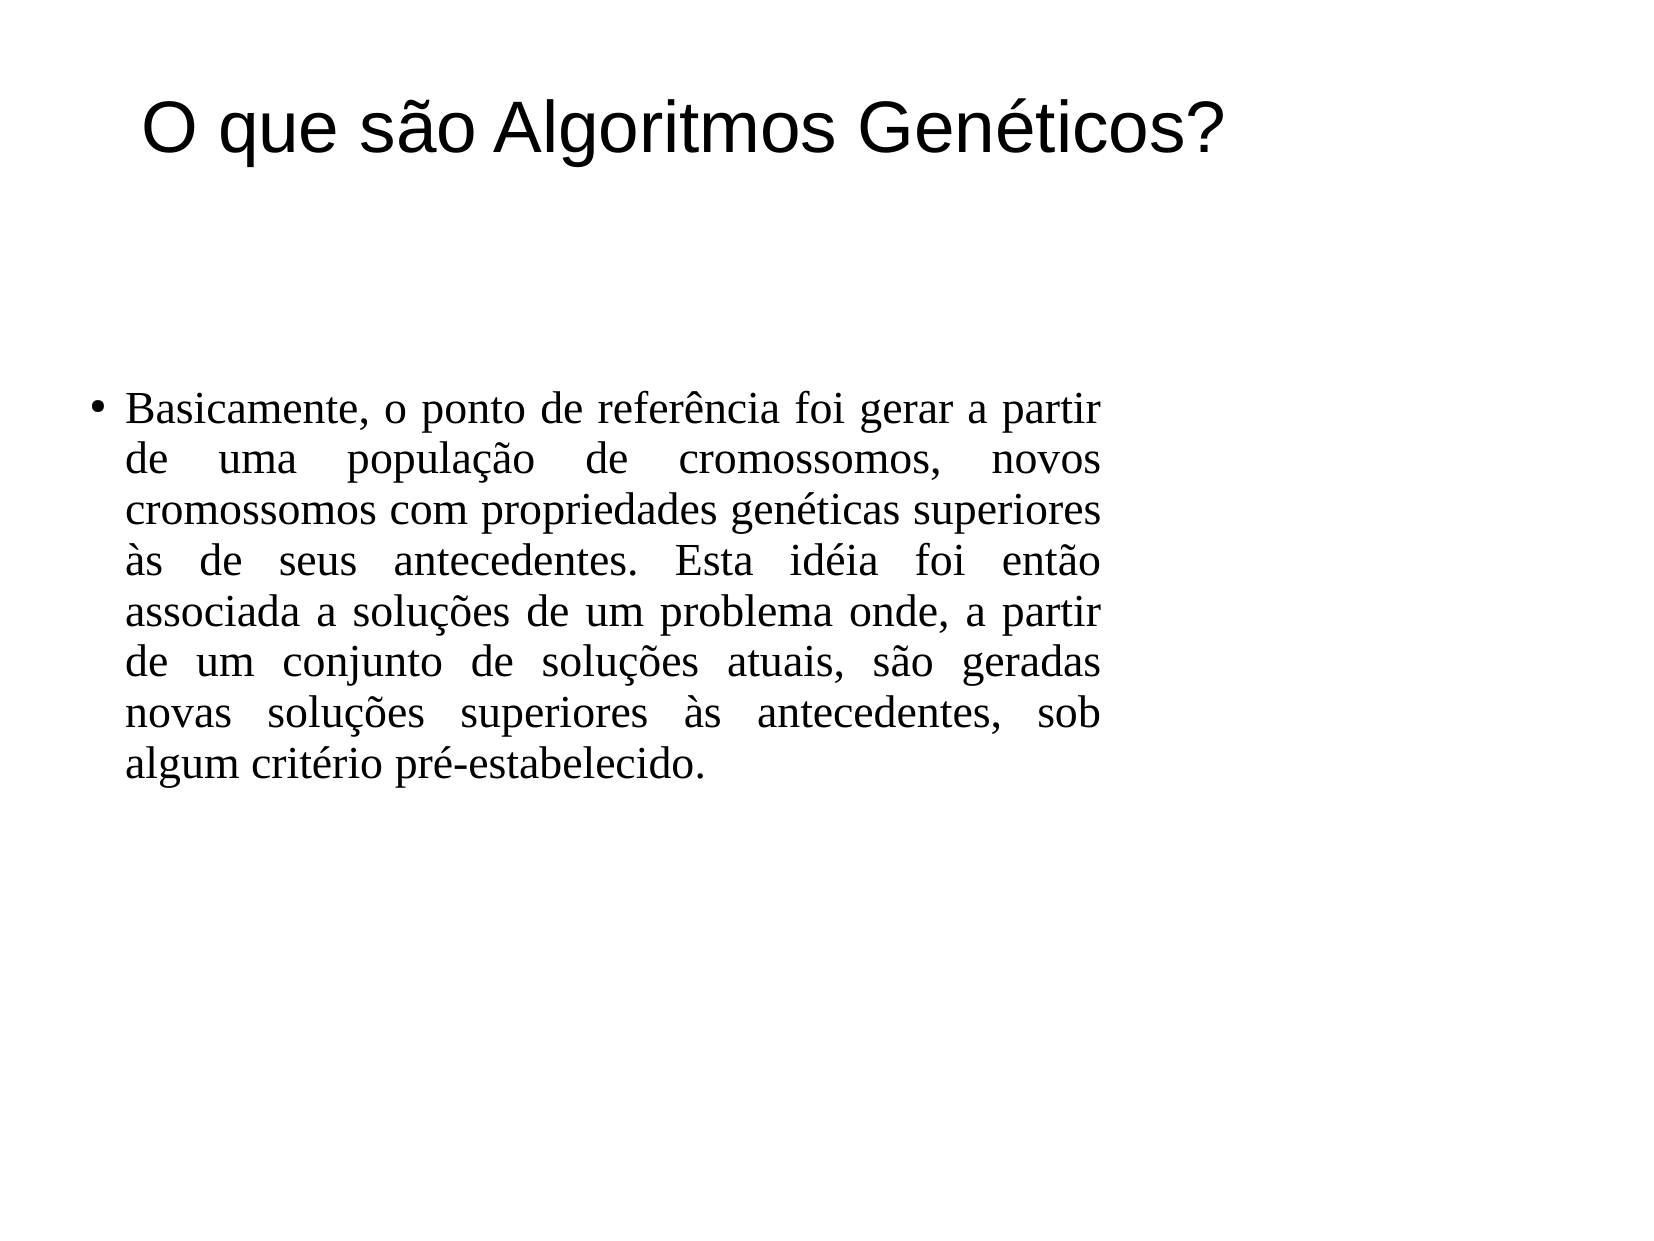

# O que são Algoritmos Genéticos?
Basicamente, o ponto de referência foi gerar a partir de uma população de cromossomos, novos cromossomos com propriedades genéticas superiores às de seus antecedentes. Esta idéia foi então associada a soluções de um problema onde, a partir de um conjunto de soluções atuais, são geradas novas soluções superiores às antecedentes, sob algum critério pré-estabelecido.